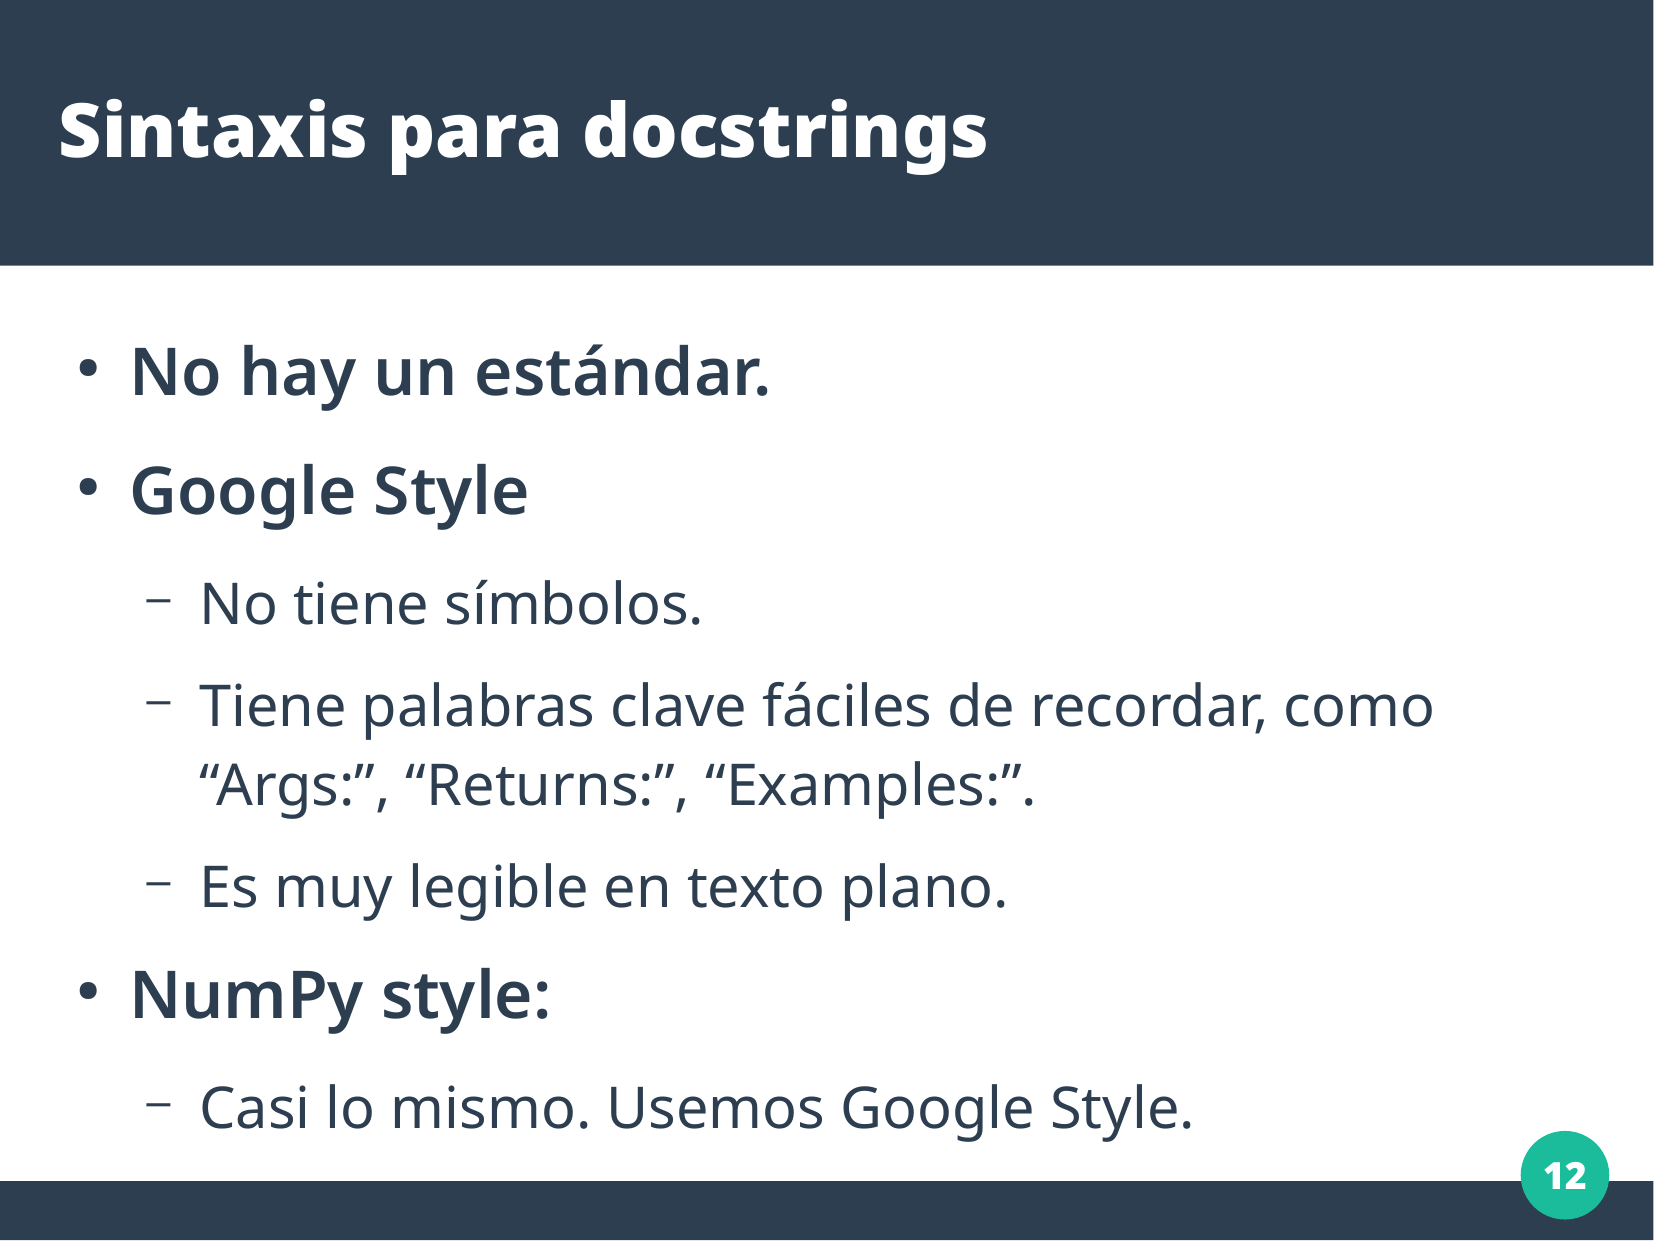

# Sintaxis para docstrings
No hay un estándar.
Google Style
No tiene símbolos.
Tiene palabras clave fáciles de recordar, como “Args:”, “Returns:”, “Examples:”.
Es muy legible en texto plano.
NumPy style:
Casi lo mismo. Usemos Google Style.
12